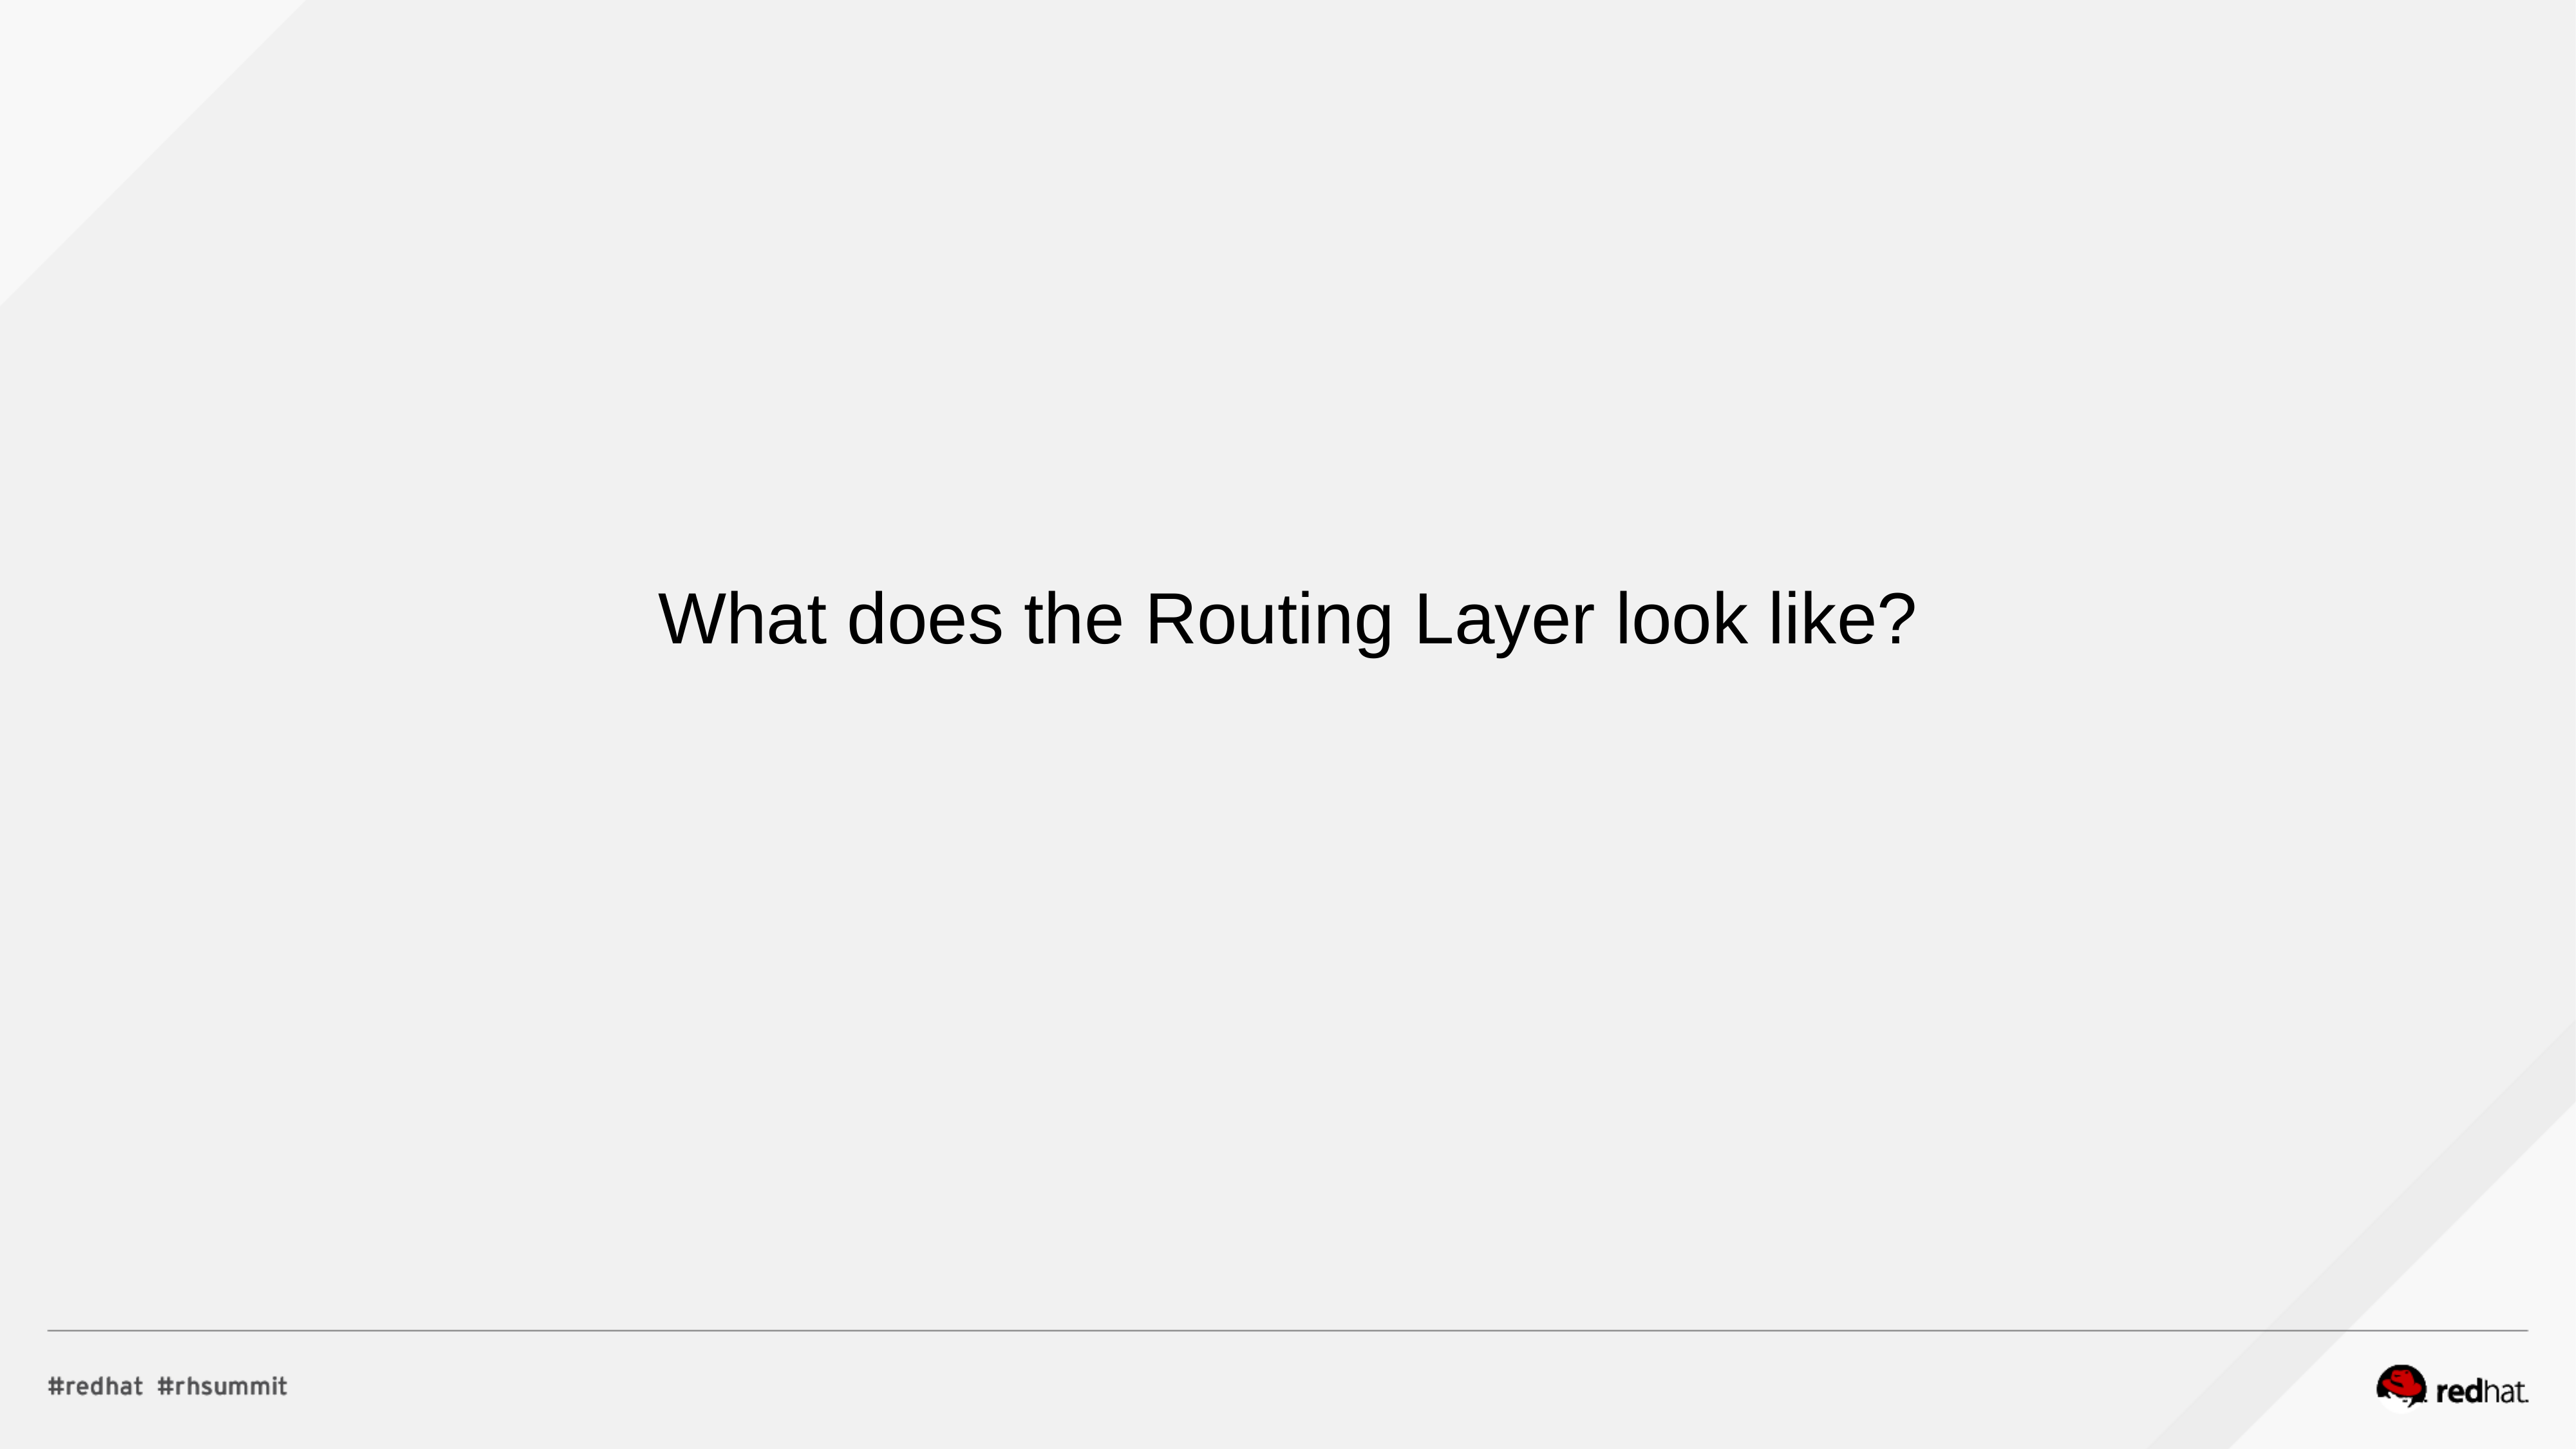

# What does the Routing Layer look like?